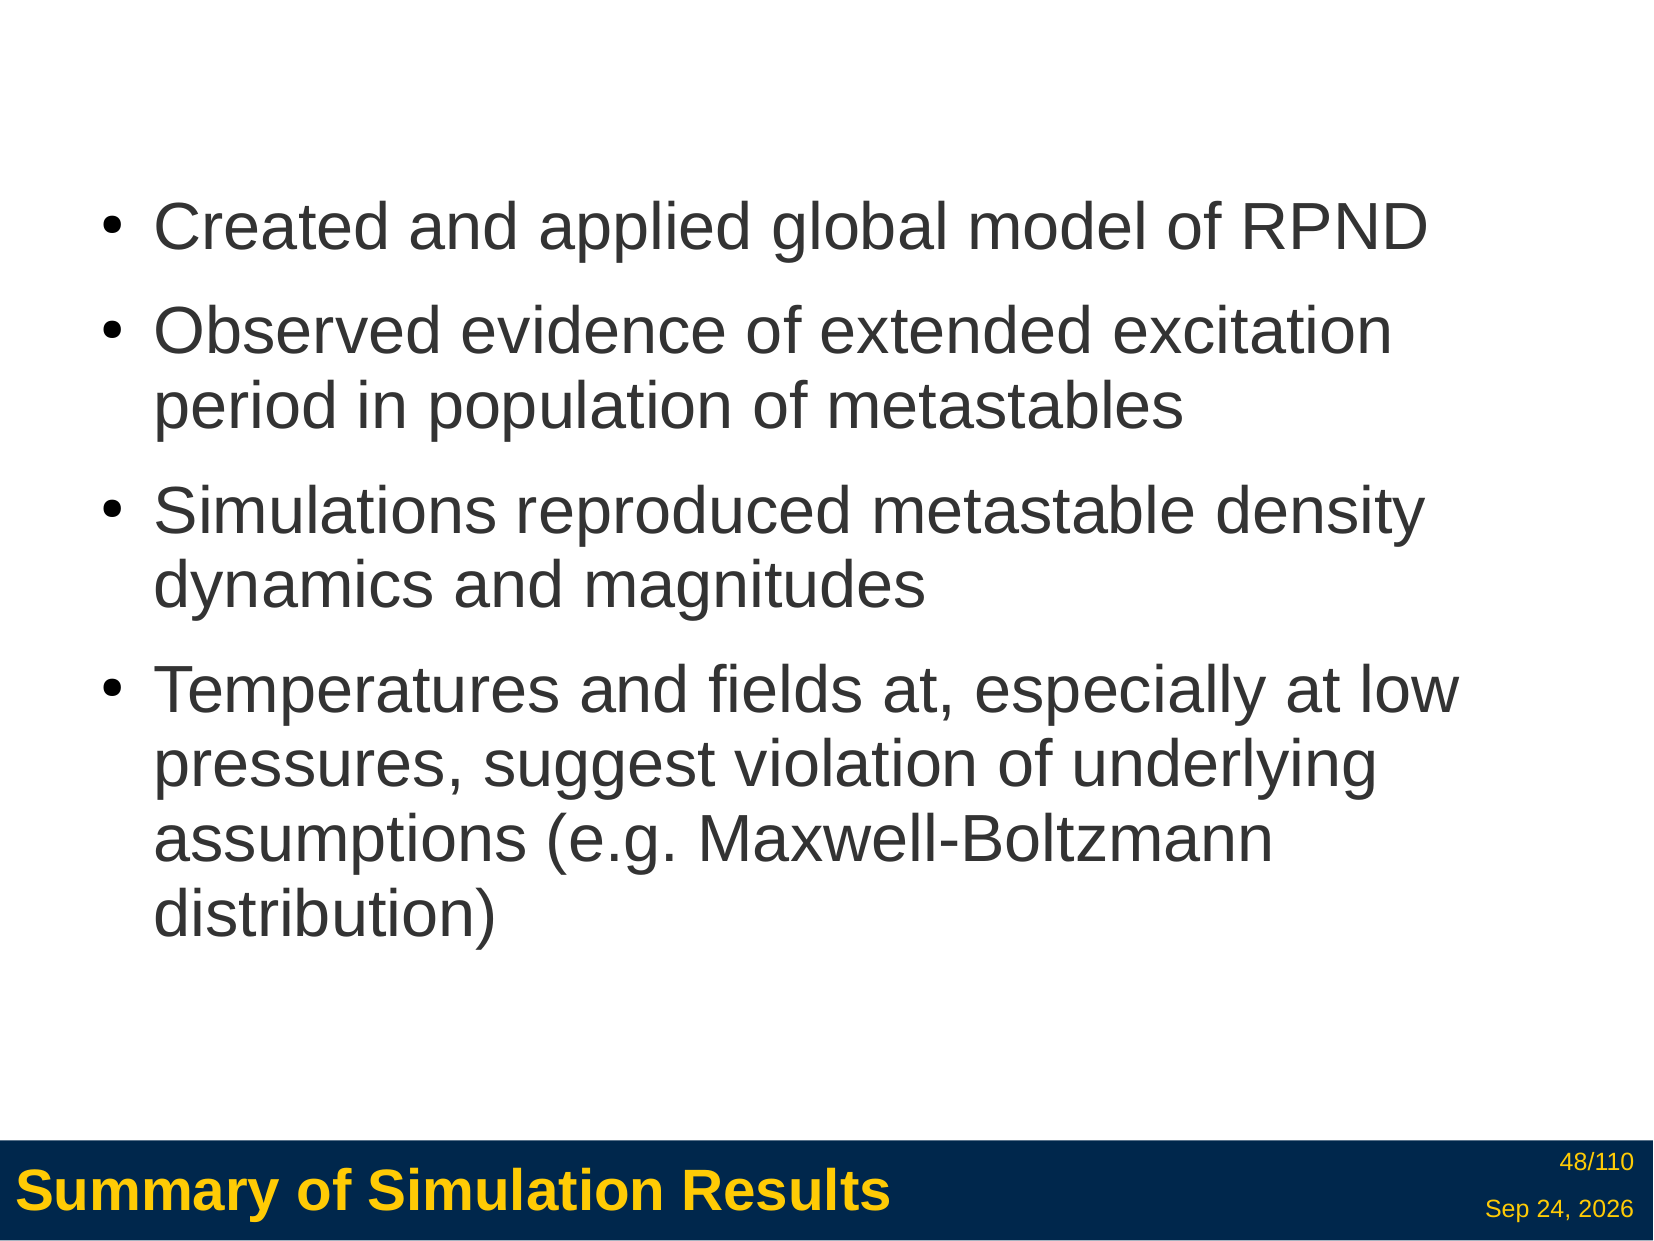

Created and applied global model of RPND
Observed evidence of extended excitation period in population of metastables
Simulations reproduced metastable density dynamics and magnitudes
Temperatures and fields at, especially at low pressures, suggest violation of underlying assumptions (e.g. Maxwell-Boltzmann distribution)
# Summary of Simulation Results
48